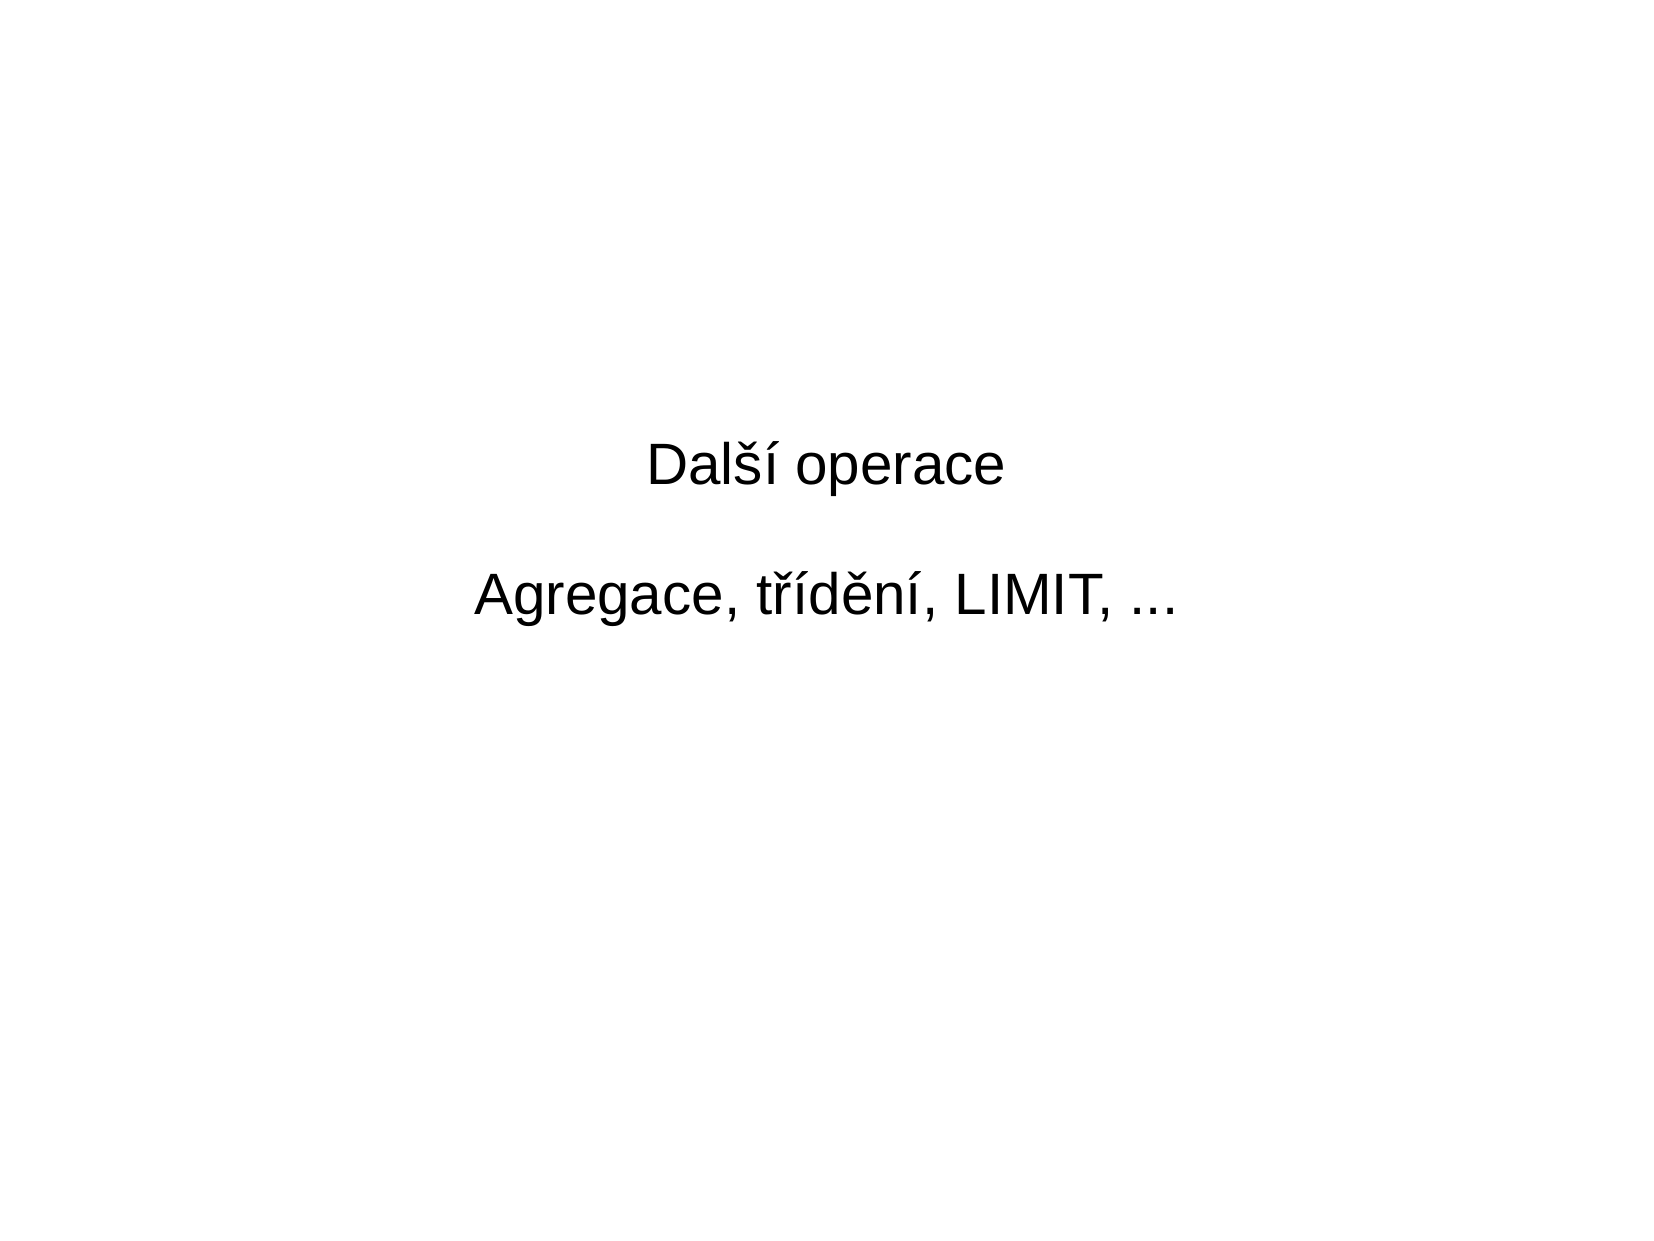

# Další operace
Agregace, třídění, LIMIT, ...